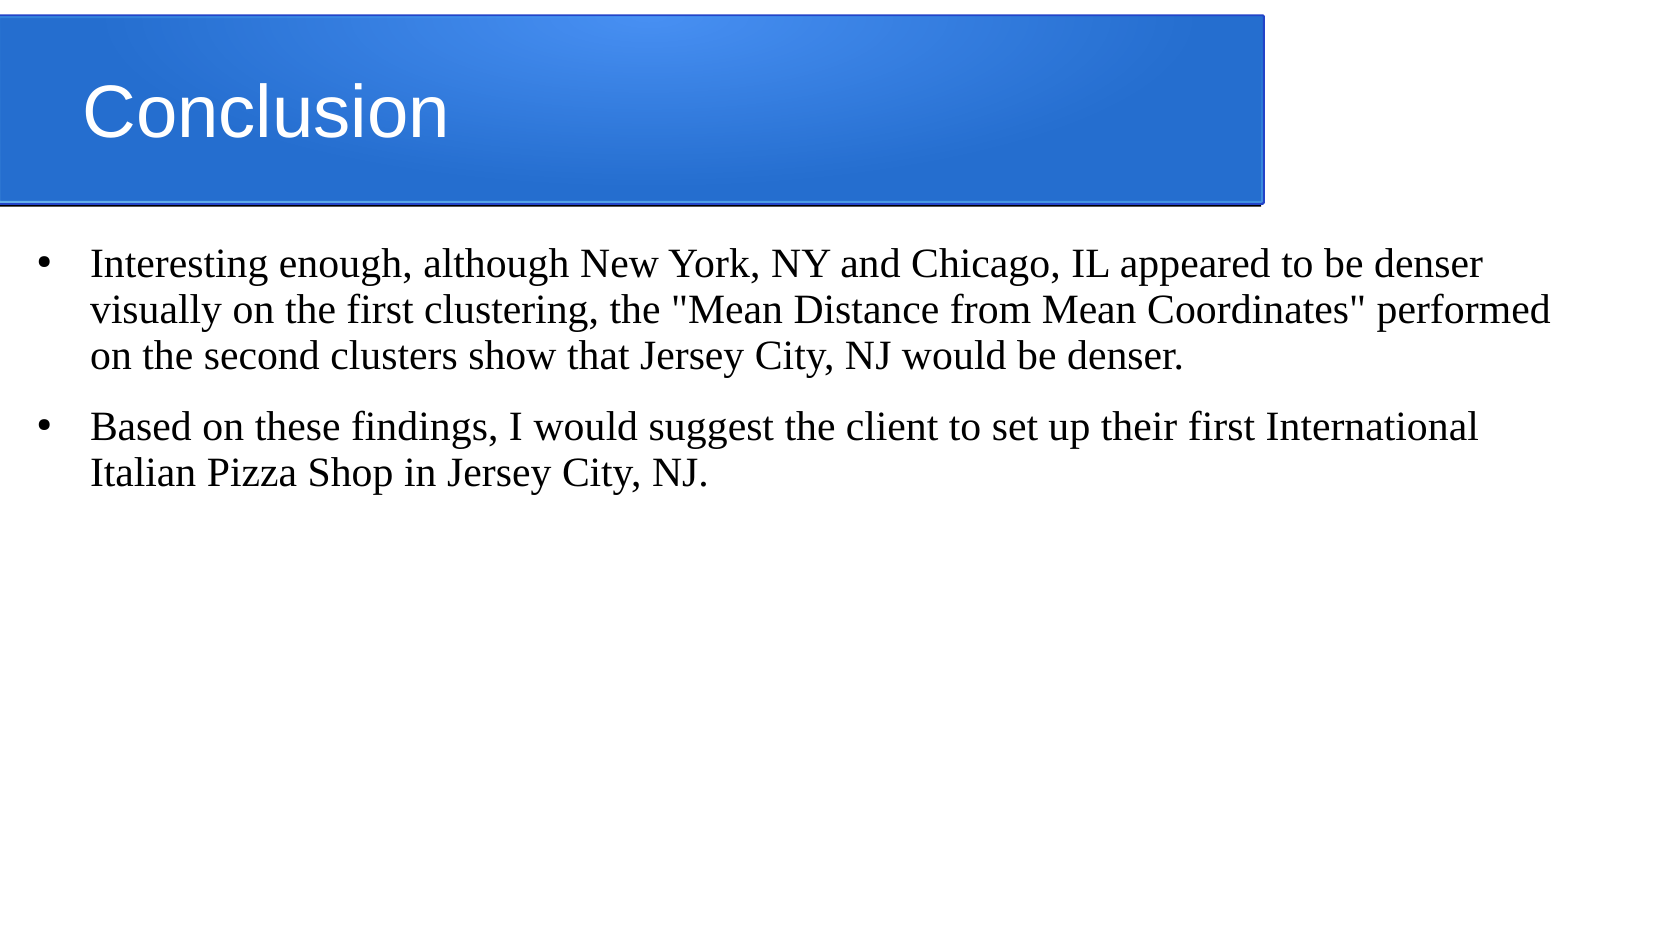

# Conclusion
Interesting enough, although New York, NY and Chicago, IL appeared to be denser visually on the first clustering, the "Mean Distance from Mean Coordinates" performed on the second clusters show that Jersey City, NJ would be denser.
Based on these findings, I would suggest the client to set up their first International Italian Pizza Shop in Jersey City, NJ.